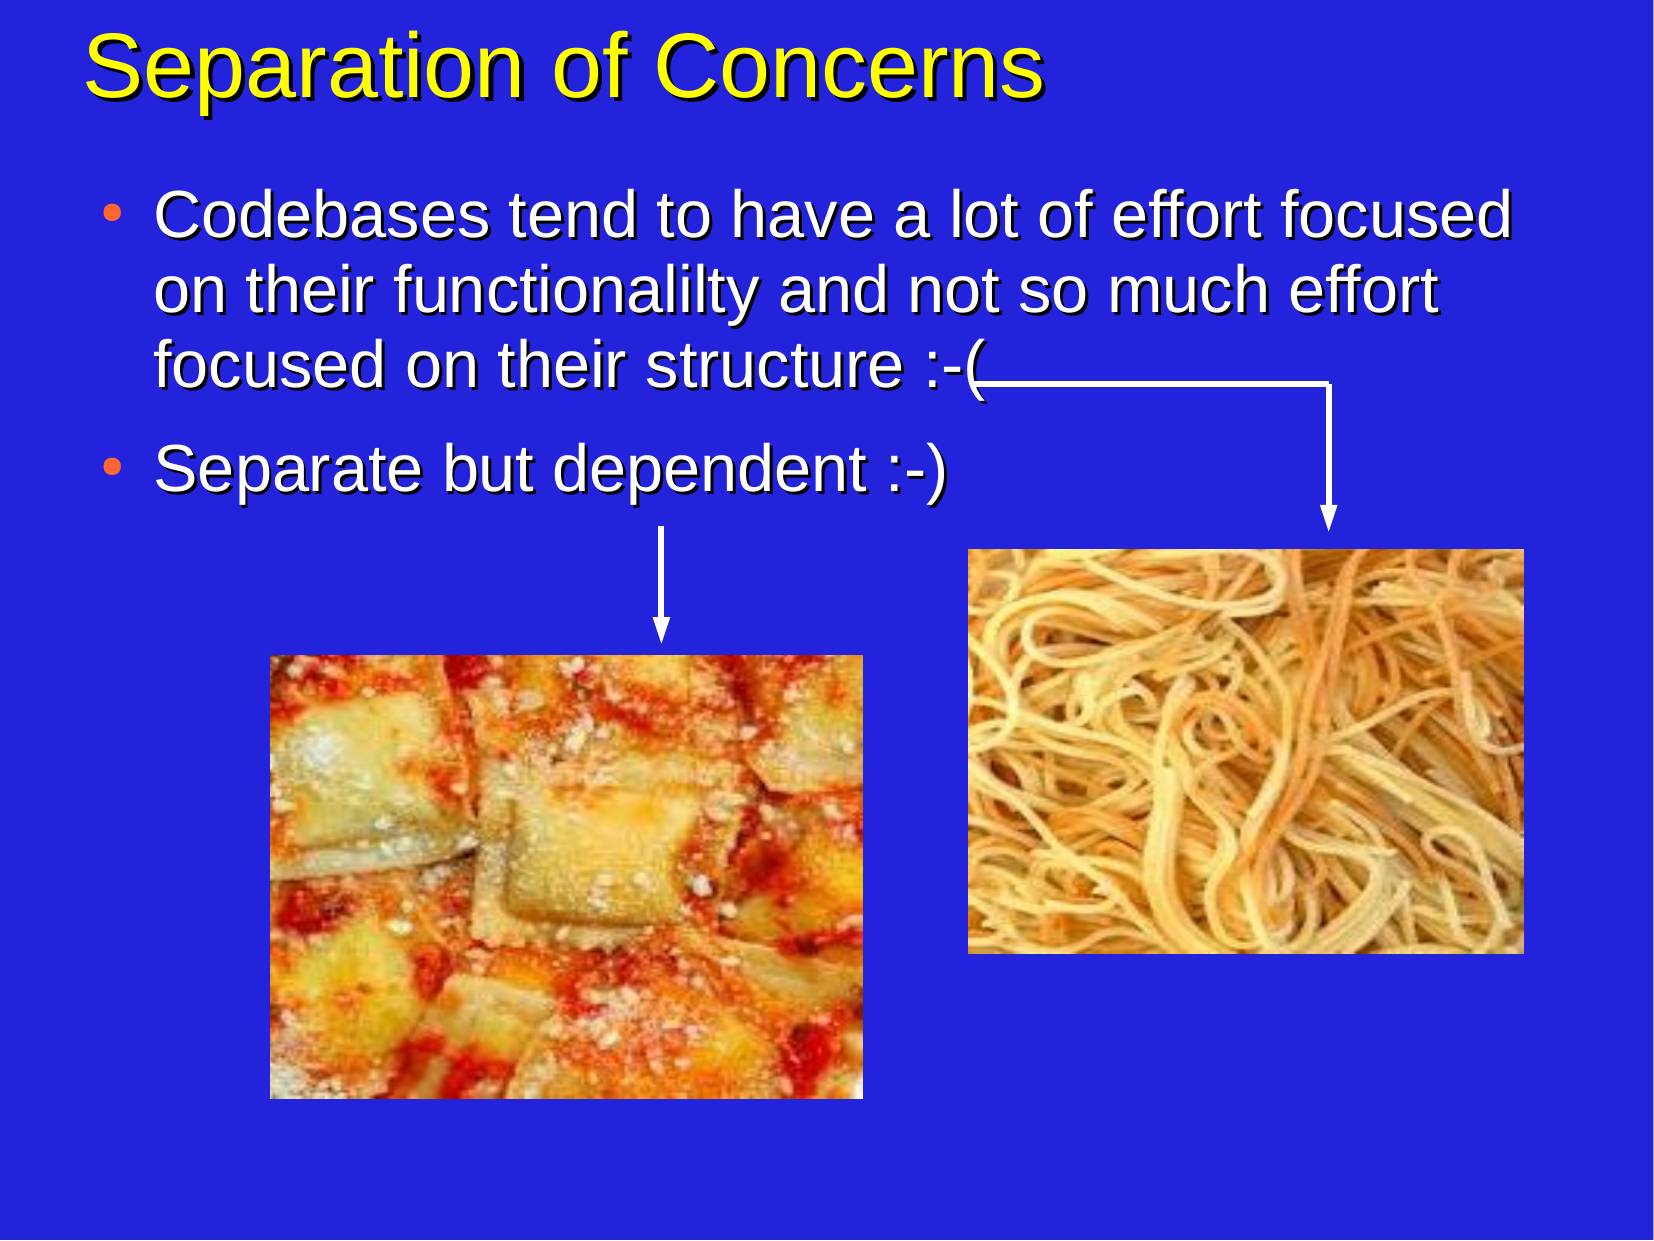

# Separation of Concerns
Codebases tend to have a lot of effort focused on their functionalilty and not so much effort focused on their structure :-(
Separate but dependent :-)